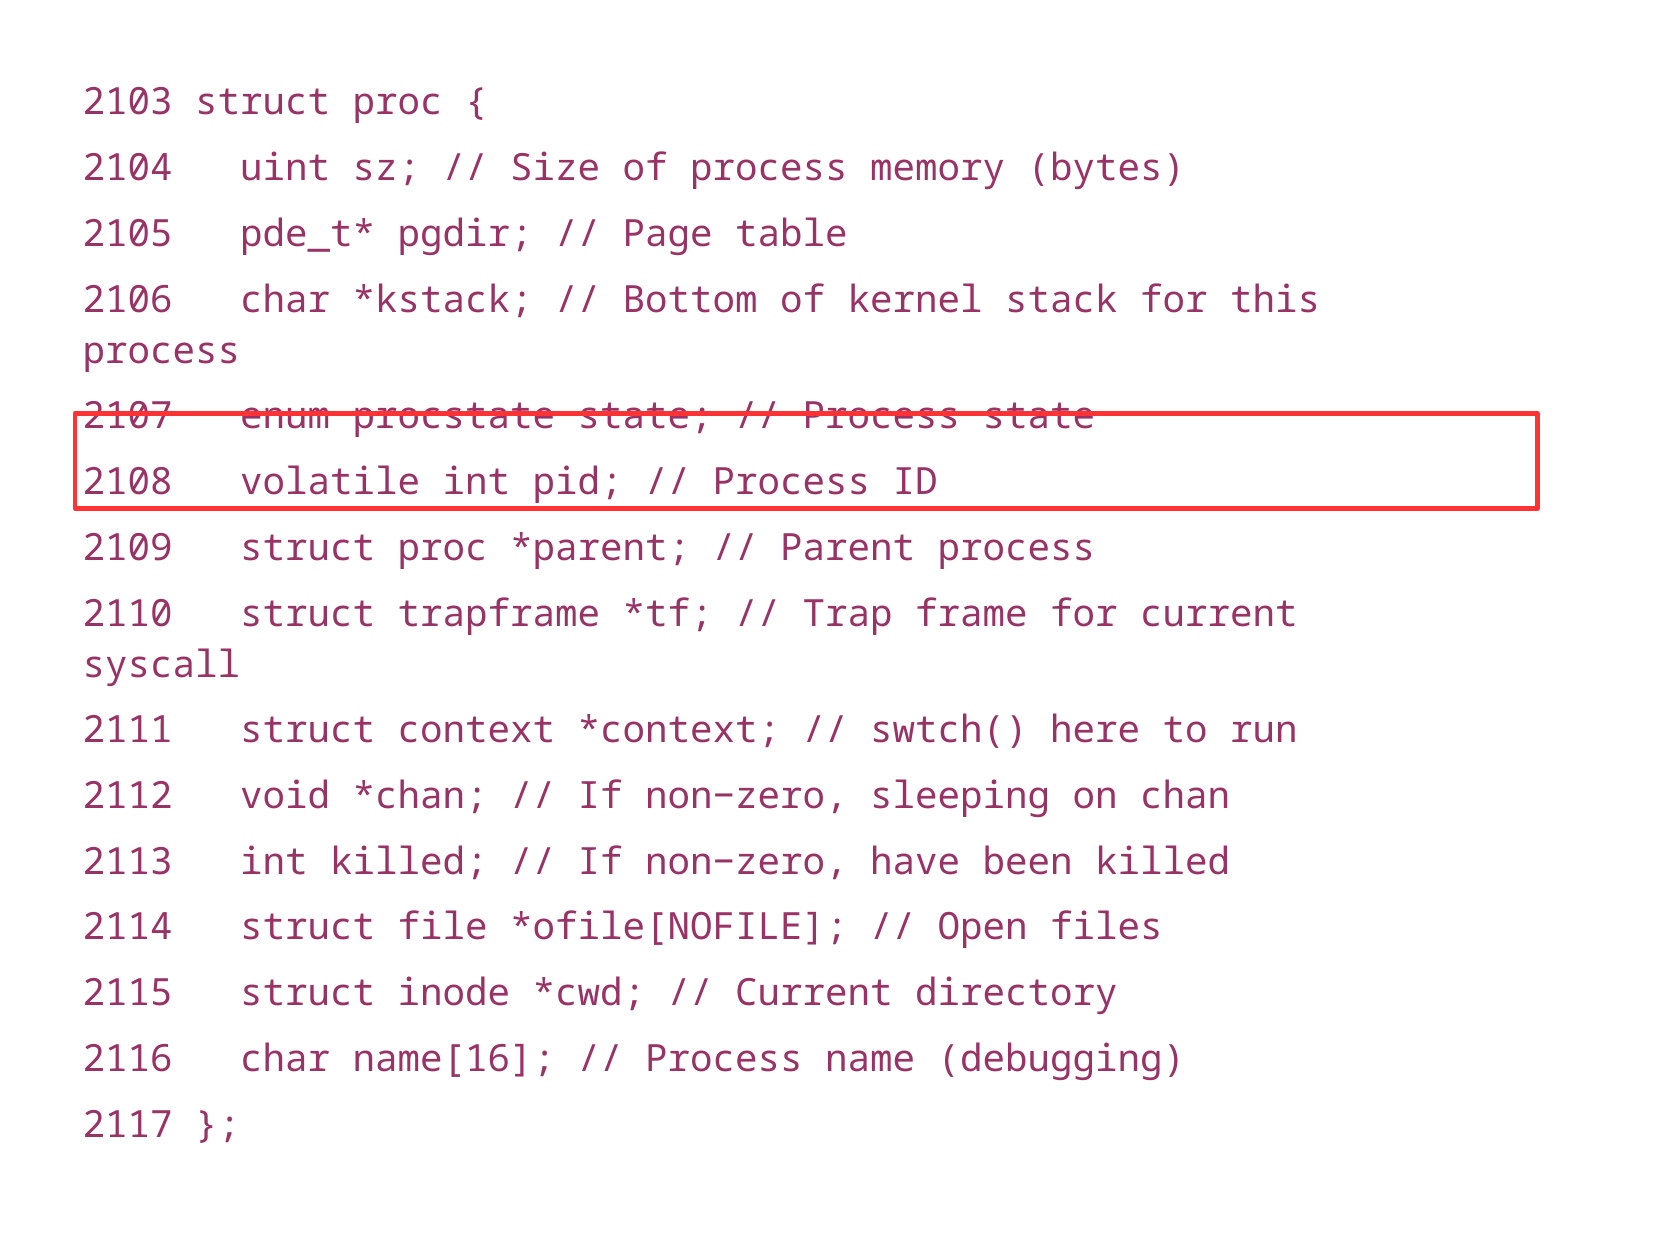

# 2103 struct proc {
2104 uint sz; // Size of process memory (bytes)
2105 pde_t* pgdir; // Page table
2106 char *kstack; // Bottom of kernel stack for this process
2107 enum procstate state; // Process state
2108 volatile int pid; // Process ID
2109 struct proc *parent; // Parent process
2110 struct trapframe *tf; // Trap frame for current syscall
2111 struct context *context; // swtch() here to run
2112 void *chan; // If non−zero, sleeping on chan
2113 int killed; // If non−zero, have been killed
2114 struct file *ofile[NOFILE]; // Open files
2115 struct inode *cwd; // Current directory
2116 char name[16]; // Process name (debugging)
2117 };